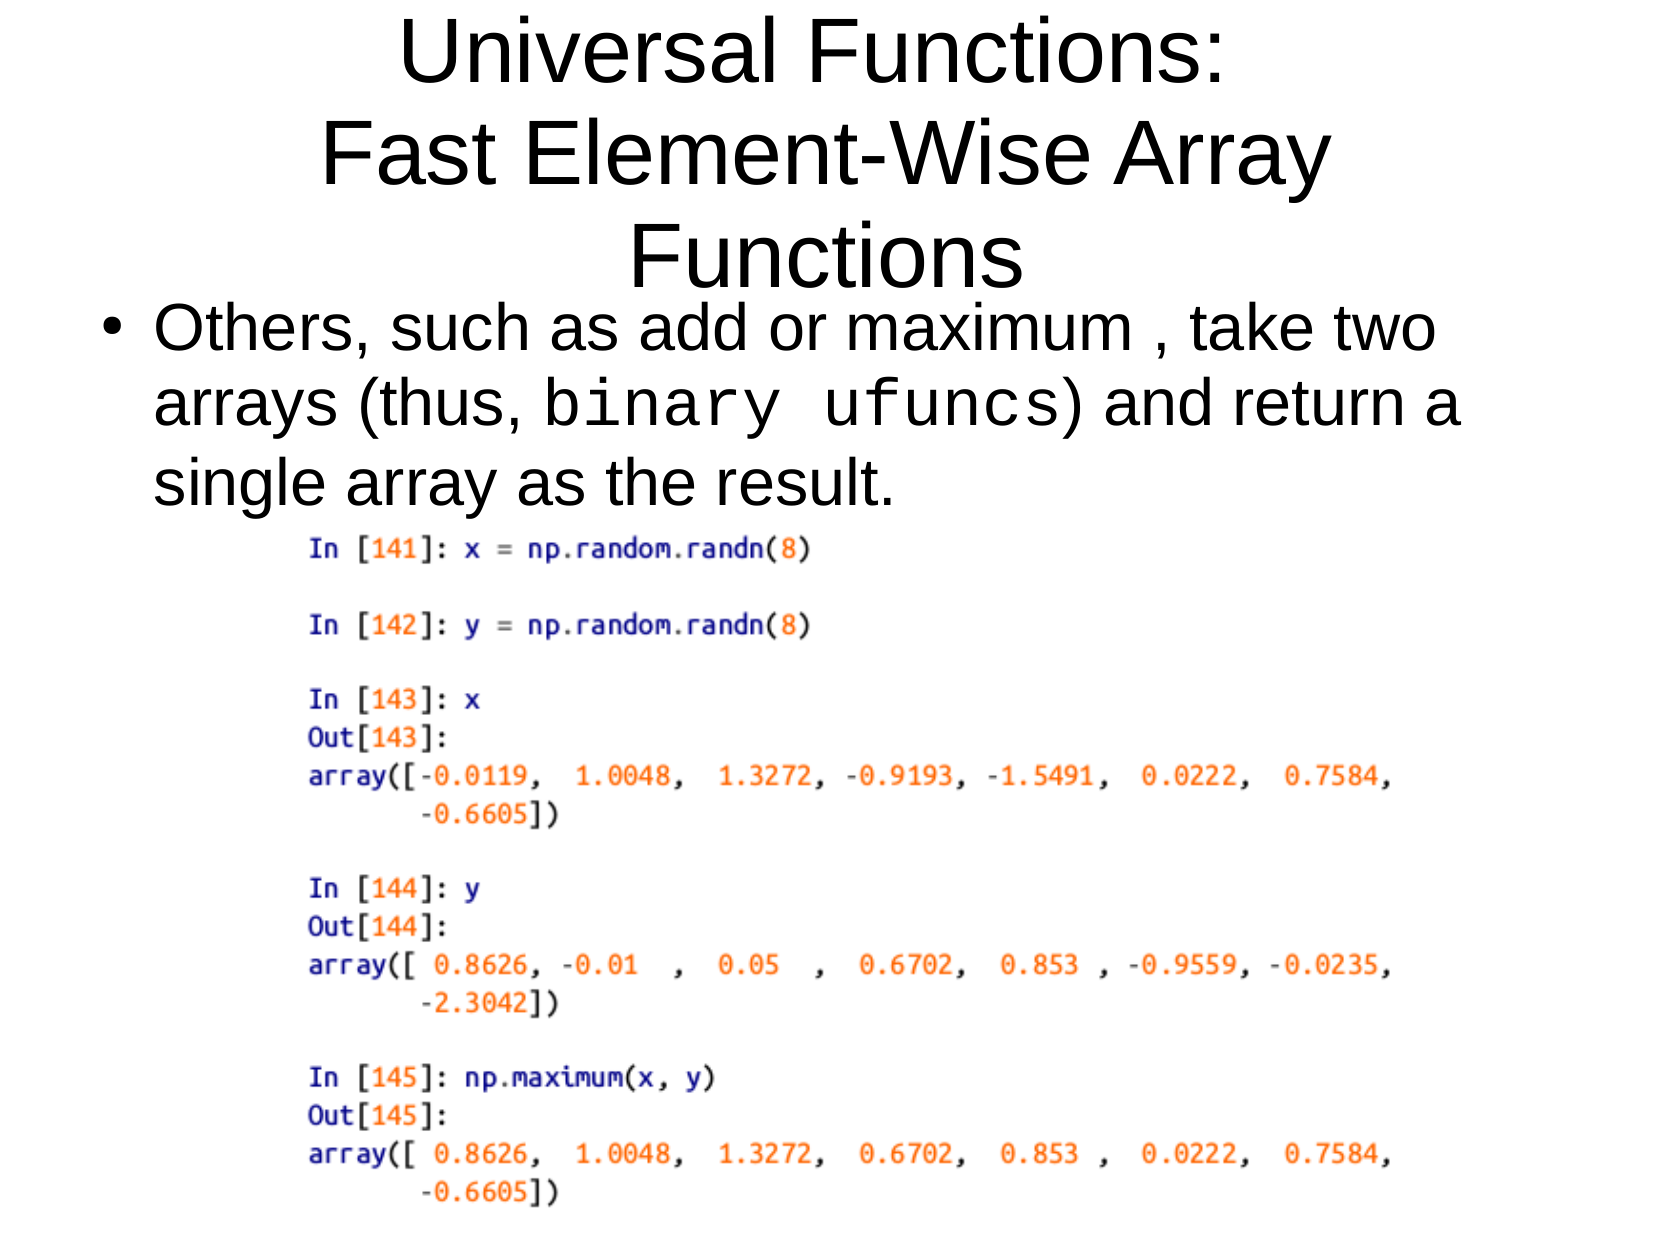

# Universal Functions: Fast Element-Wise Array Functions
Others, such as add or maximum , take two arrays (thus, binary ufuncs) and return a single array as the result.